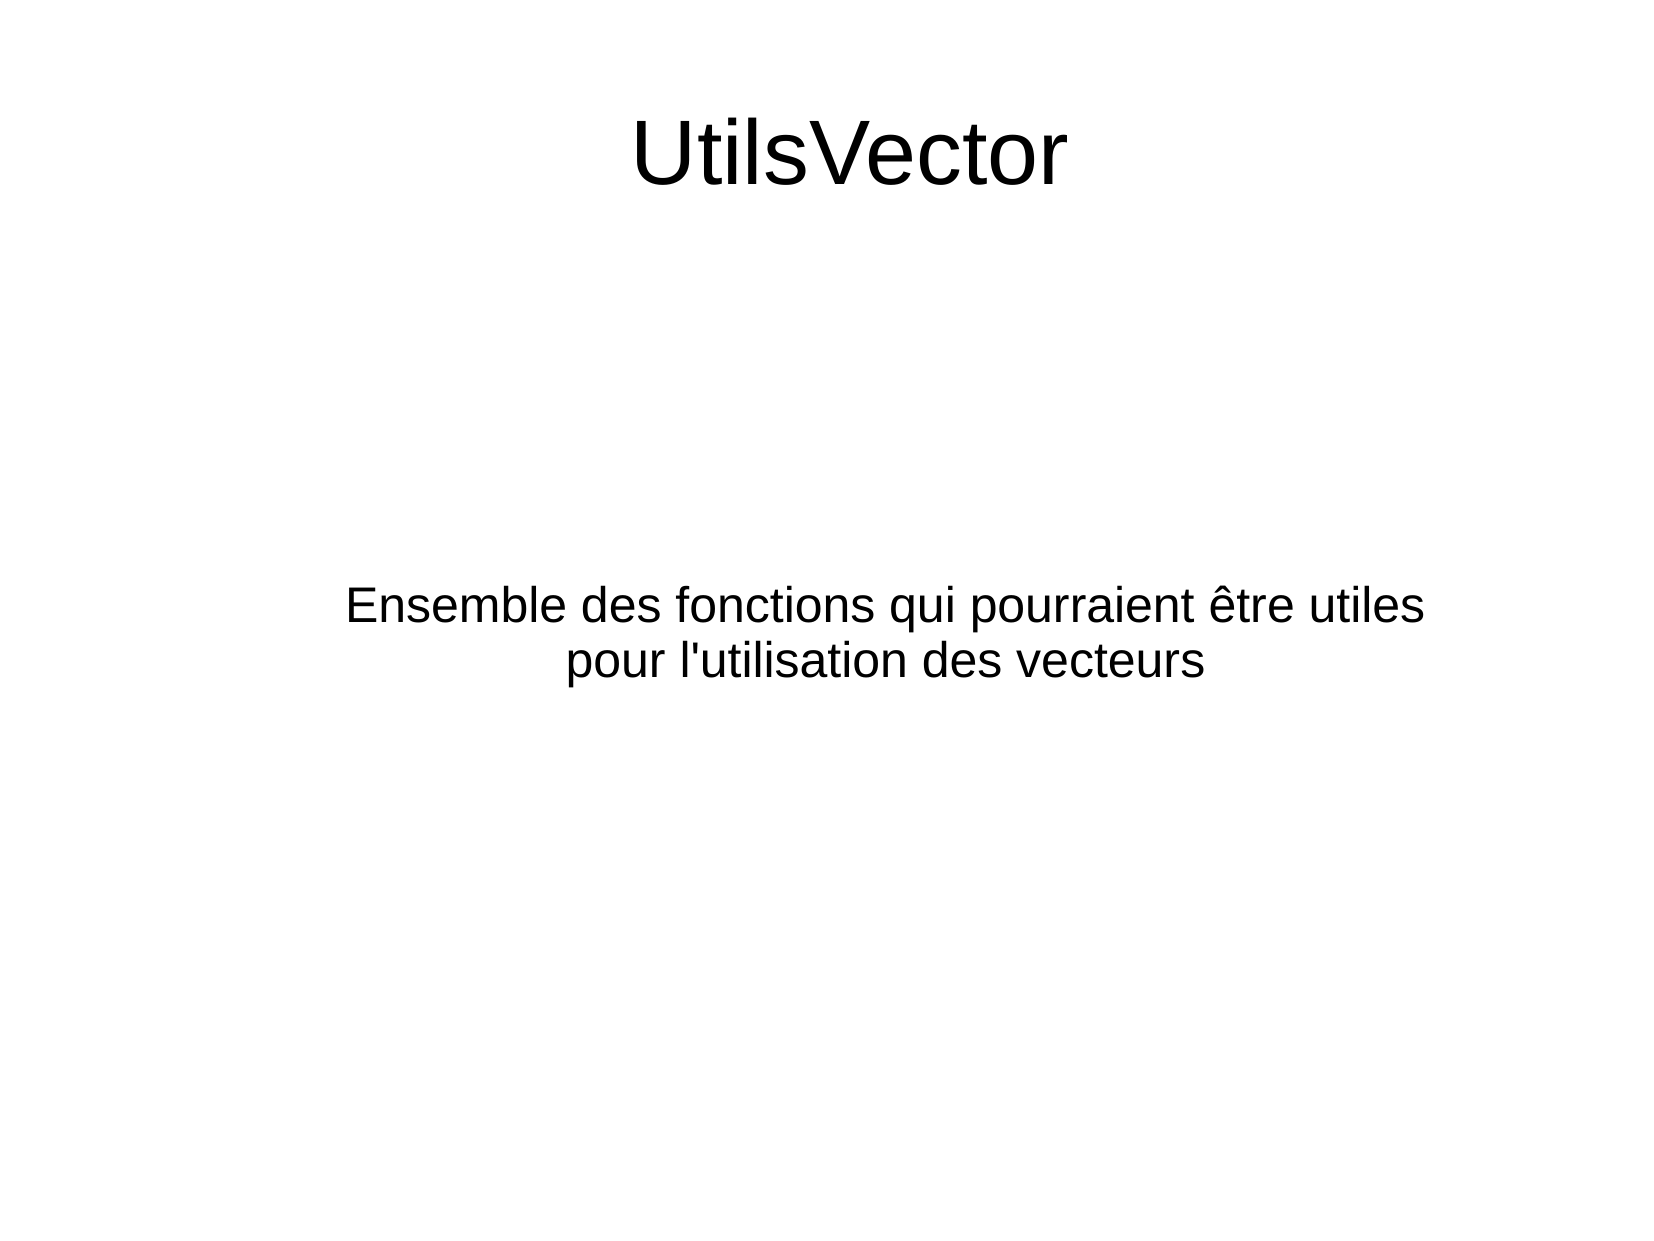

# UtilsVector
Ensemble des fonctions qui pourraient être utiles
pour l'utilisation des vecteurs